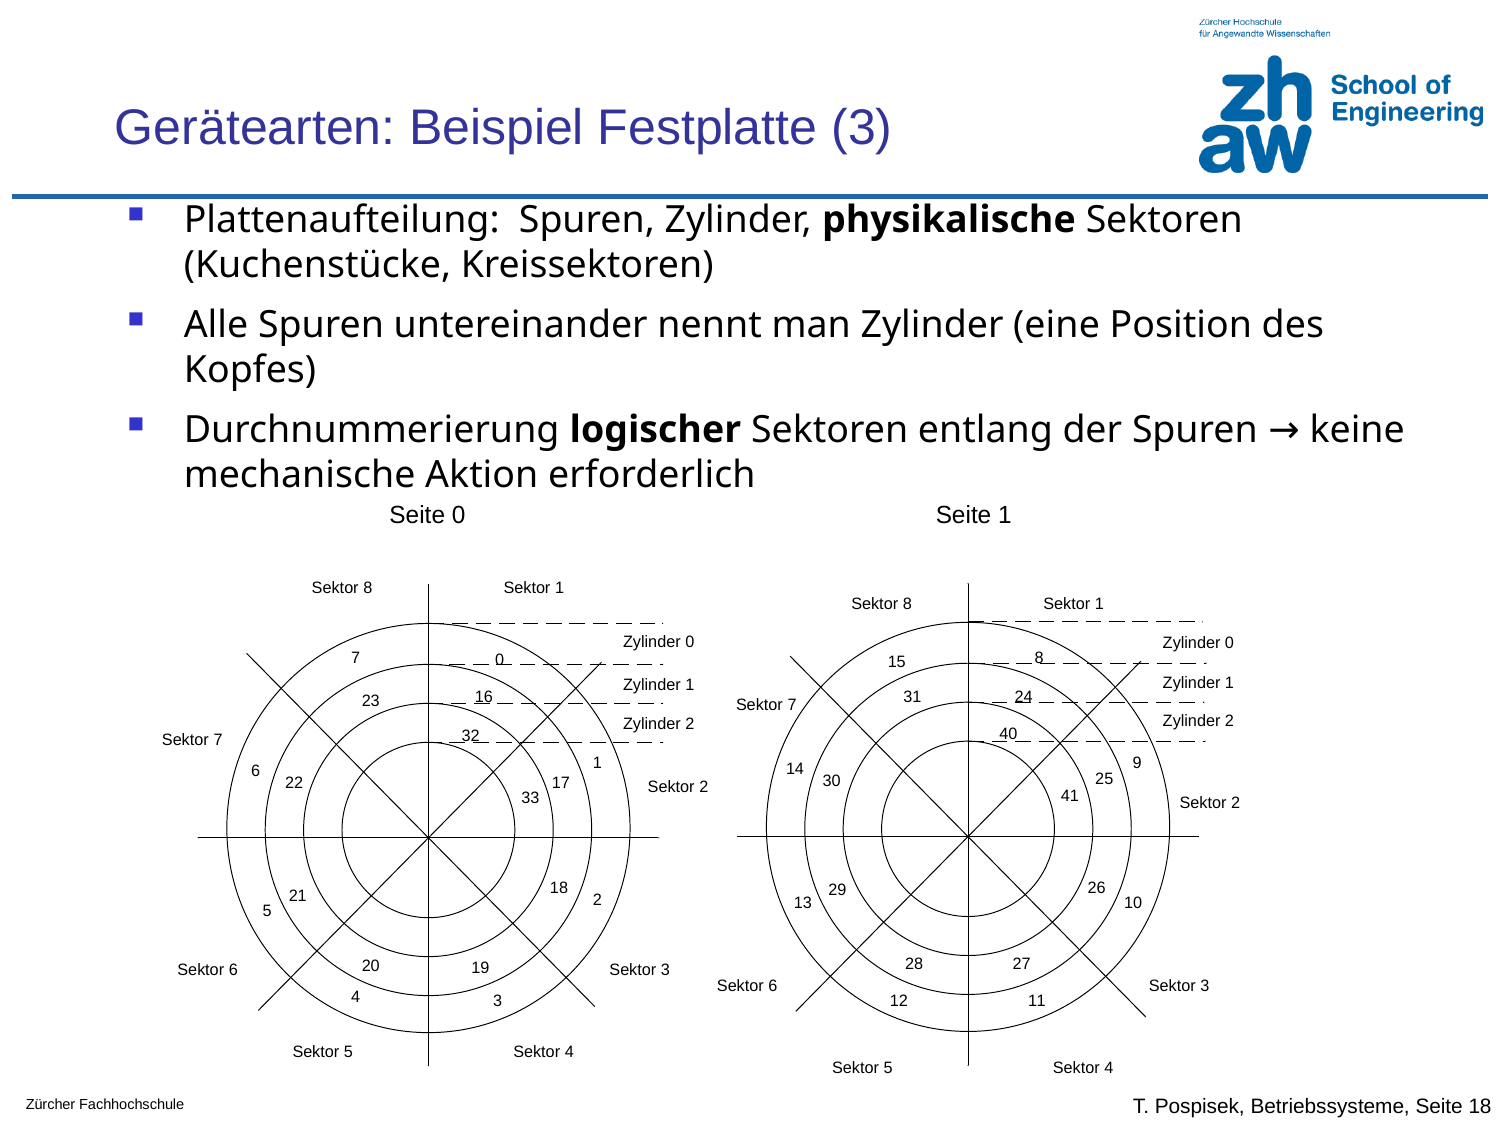

# Gerätearten: Beispiel Festplatte (3)
Plattenaufteilung: Spuren, Zylinder, physikalische Sektoren (Kuchenstücke, Kreissektoren)
Alle Spuren untereinander nennt man Zylinder (eine Position des Kopfes)
Durchnummerierung logischer Sektoren entlang der Spuren → keine mechanische Aktion erforderlich